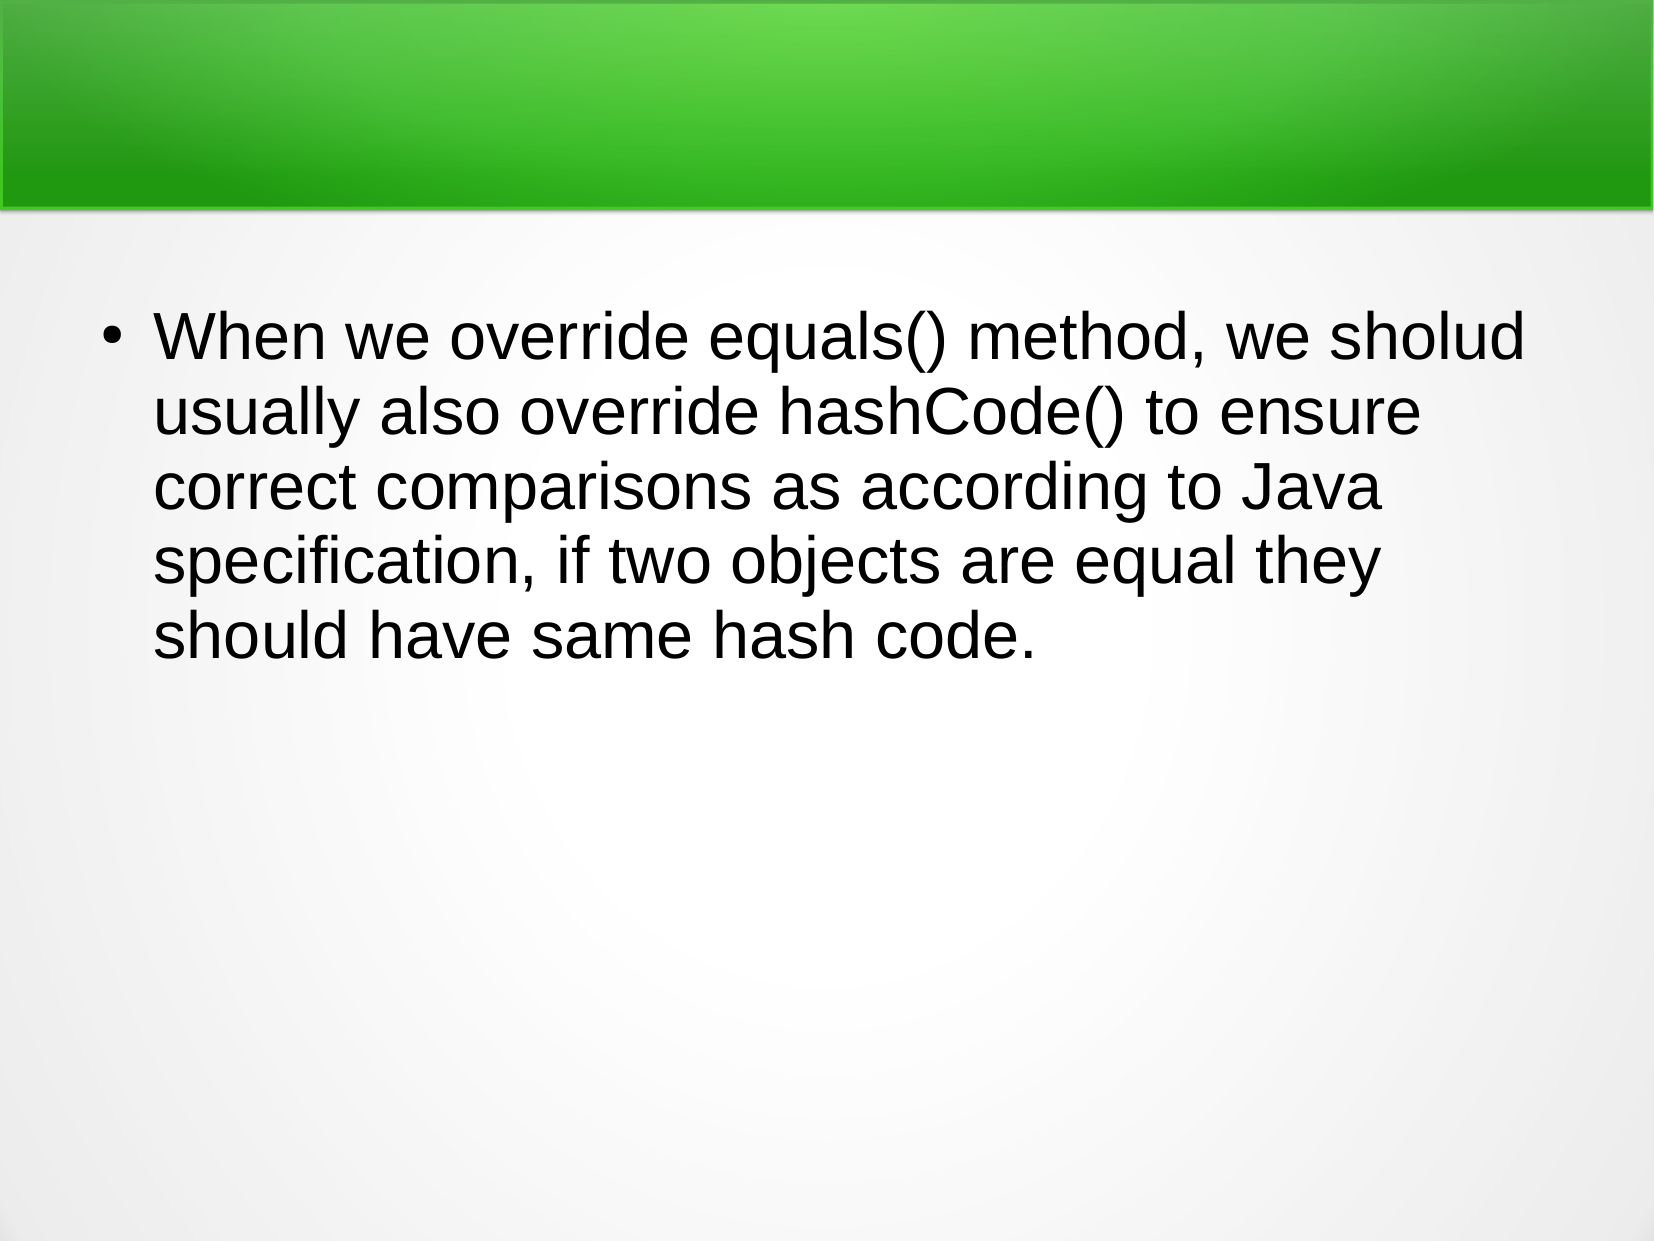

#
When we override equals() method, we sholud usually also override hashCode() to ensure correct comparisons as according to Java specification, if two objects are equal they should have same hash code.